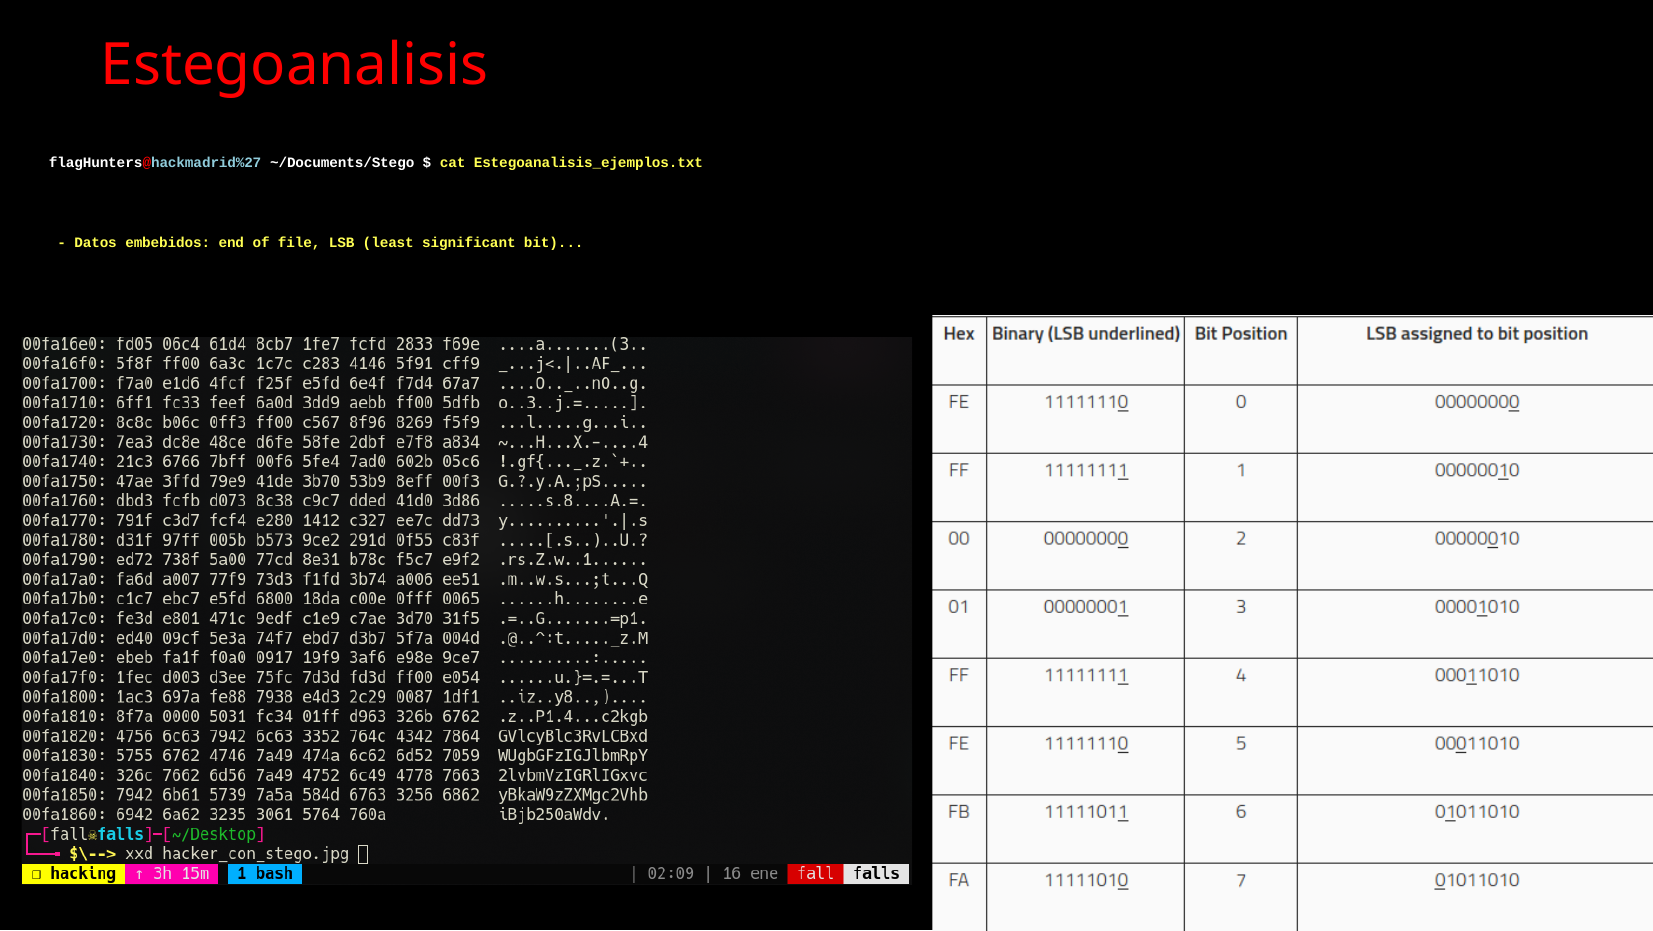

Estegoanalisis
# flagHunters@hackmadrid%27 ~/Documents/Stego $ cat Estegoanalisis_ejemplos.txt - Datos embebidos: end of file, LSB (least significant bit)...